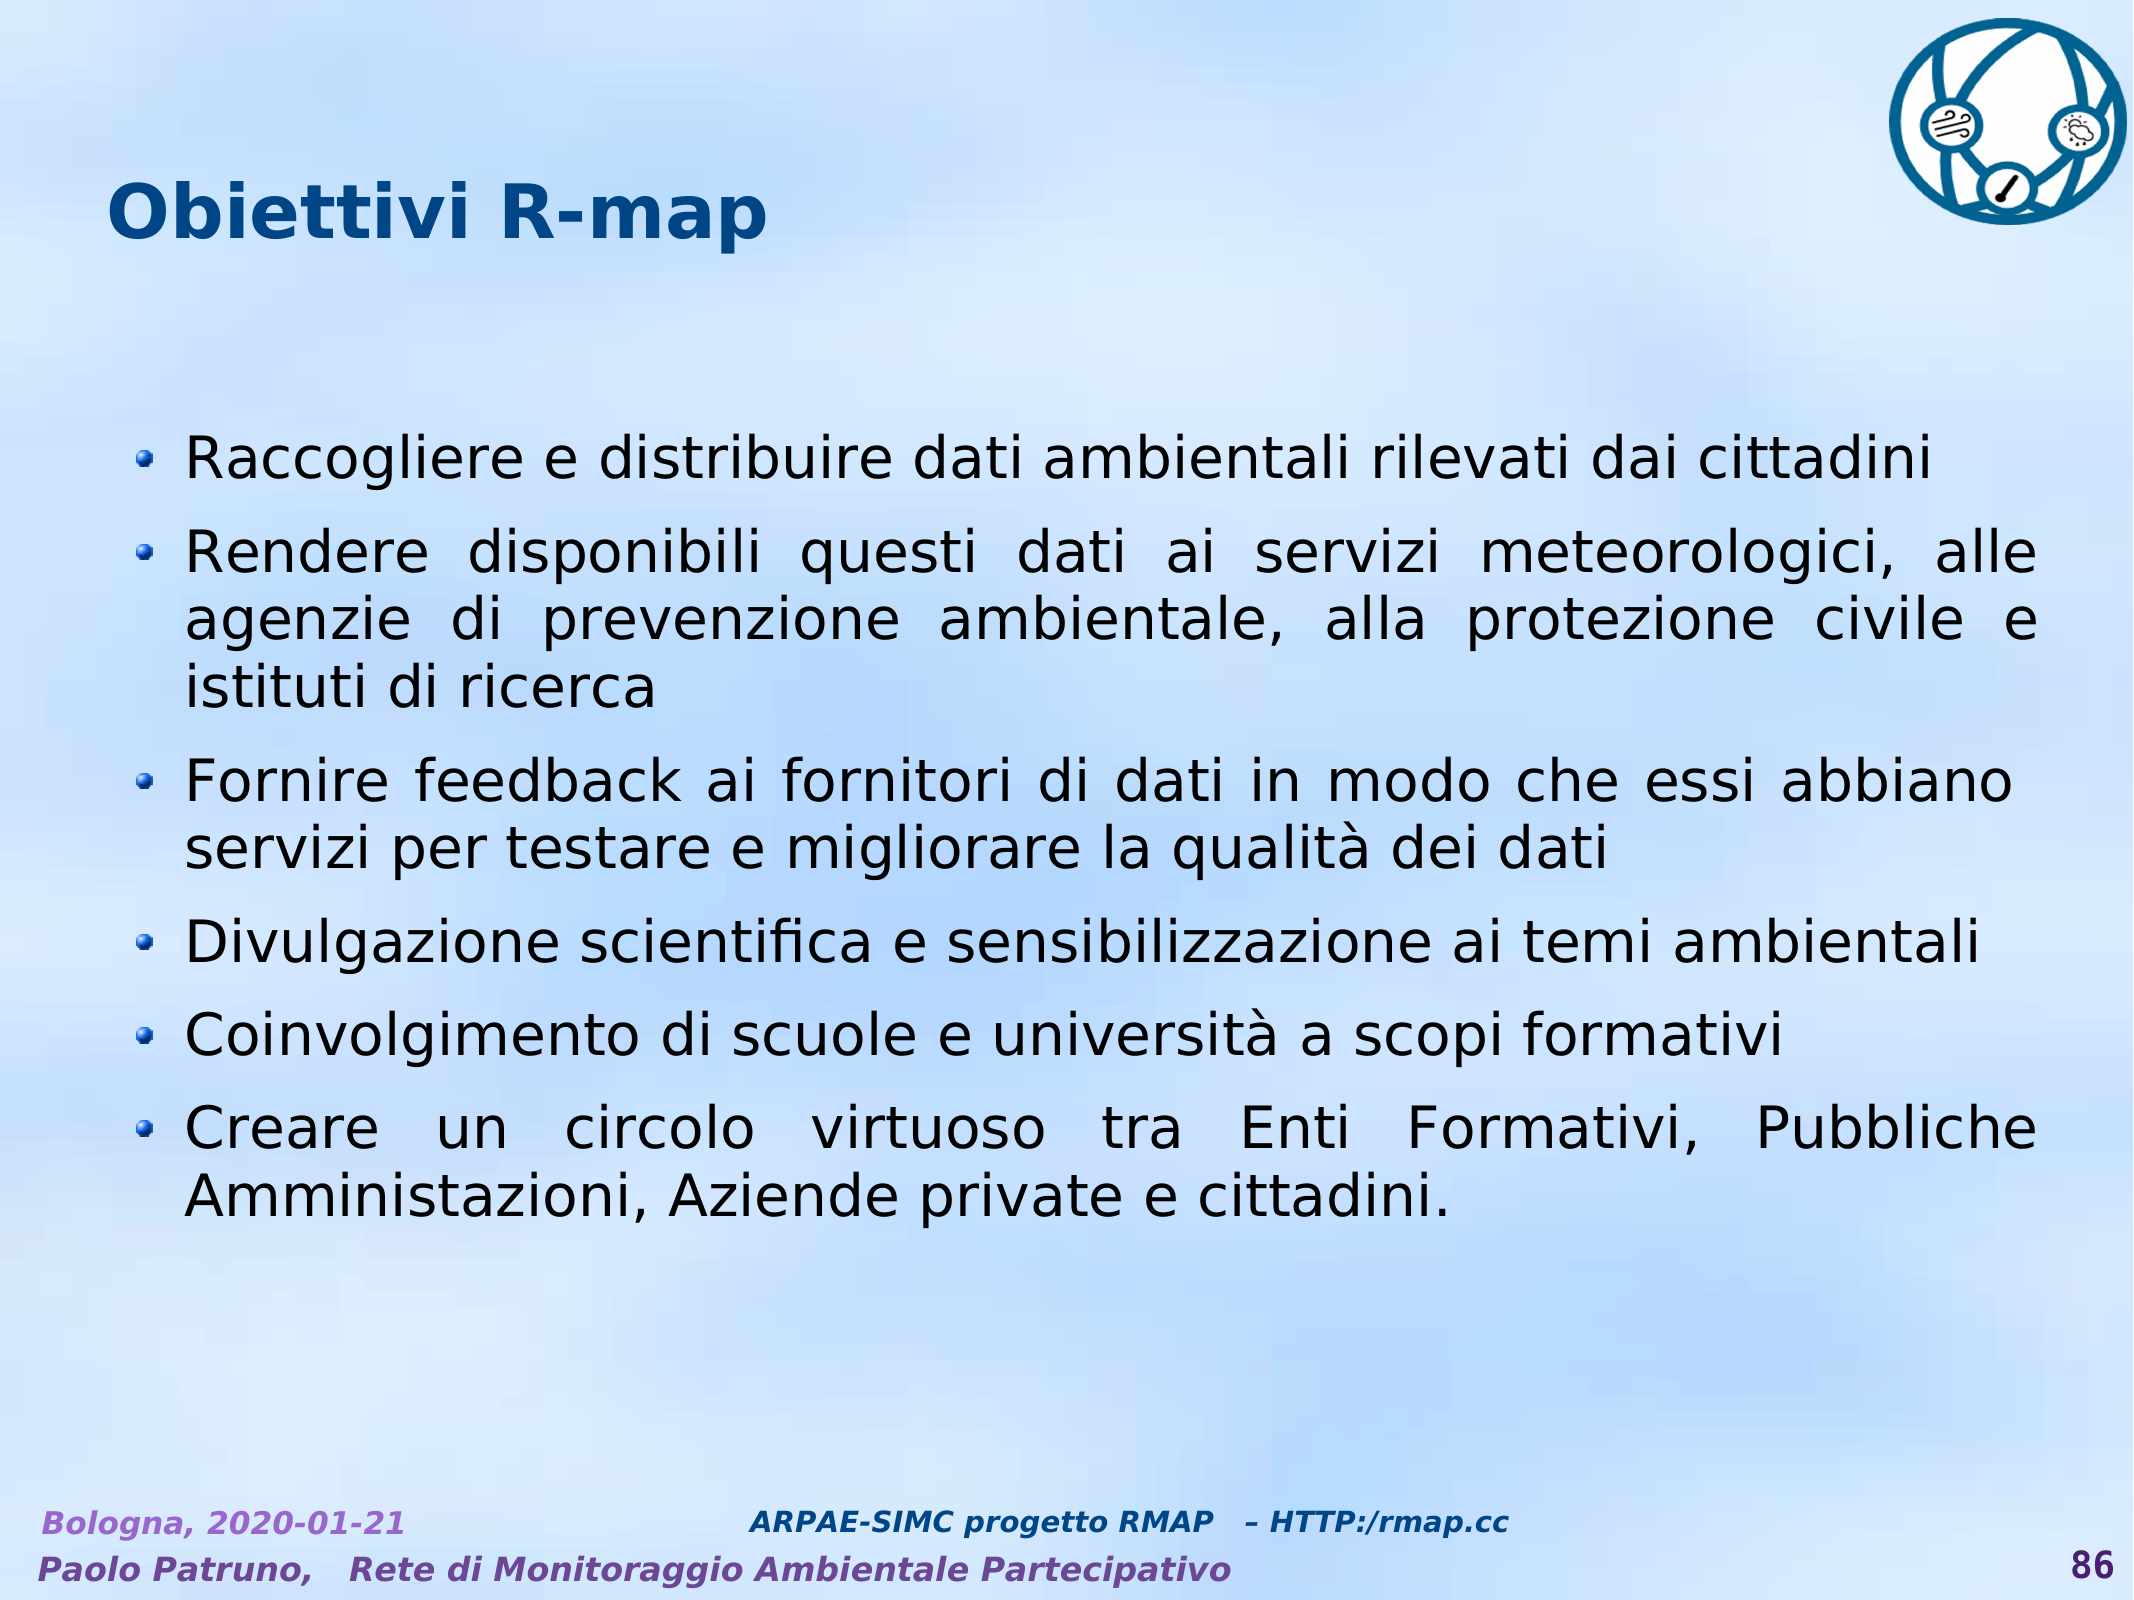

# Obiettivi R-map
Raccogliere e distribuire dati ambientali rilevati dai cittadini
Rendere disponibili questi dati ai servizi meteorologici, alle agenzie di prevenzione ambientale, alla protezione civile e istituti di ricerca
Fornire feedback ai fornitori di dati in modo che essi abbiano servizi per testare e migliorare la qualità dei dati
Divulgazione scientifica e sensibilizzazione ai temi ambientali
Coinvolgimento di scuole e università a scopi formativi
Creare un circolo virtuoso tra Enti Formativi, Pubbliche Amministazioni, Aziende private e cittadini.